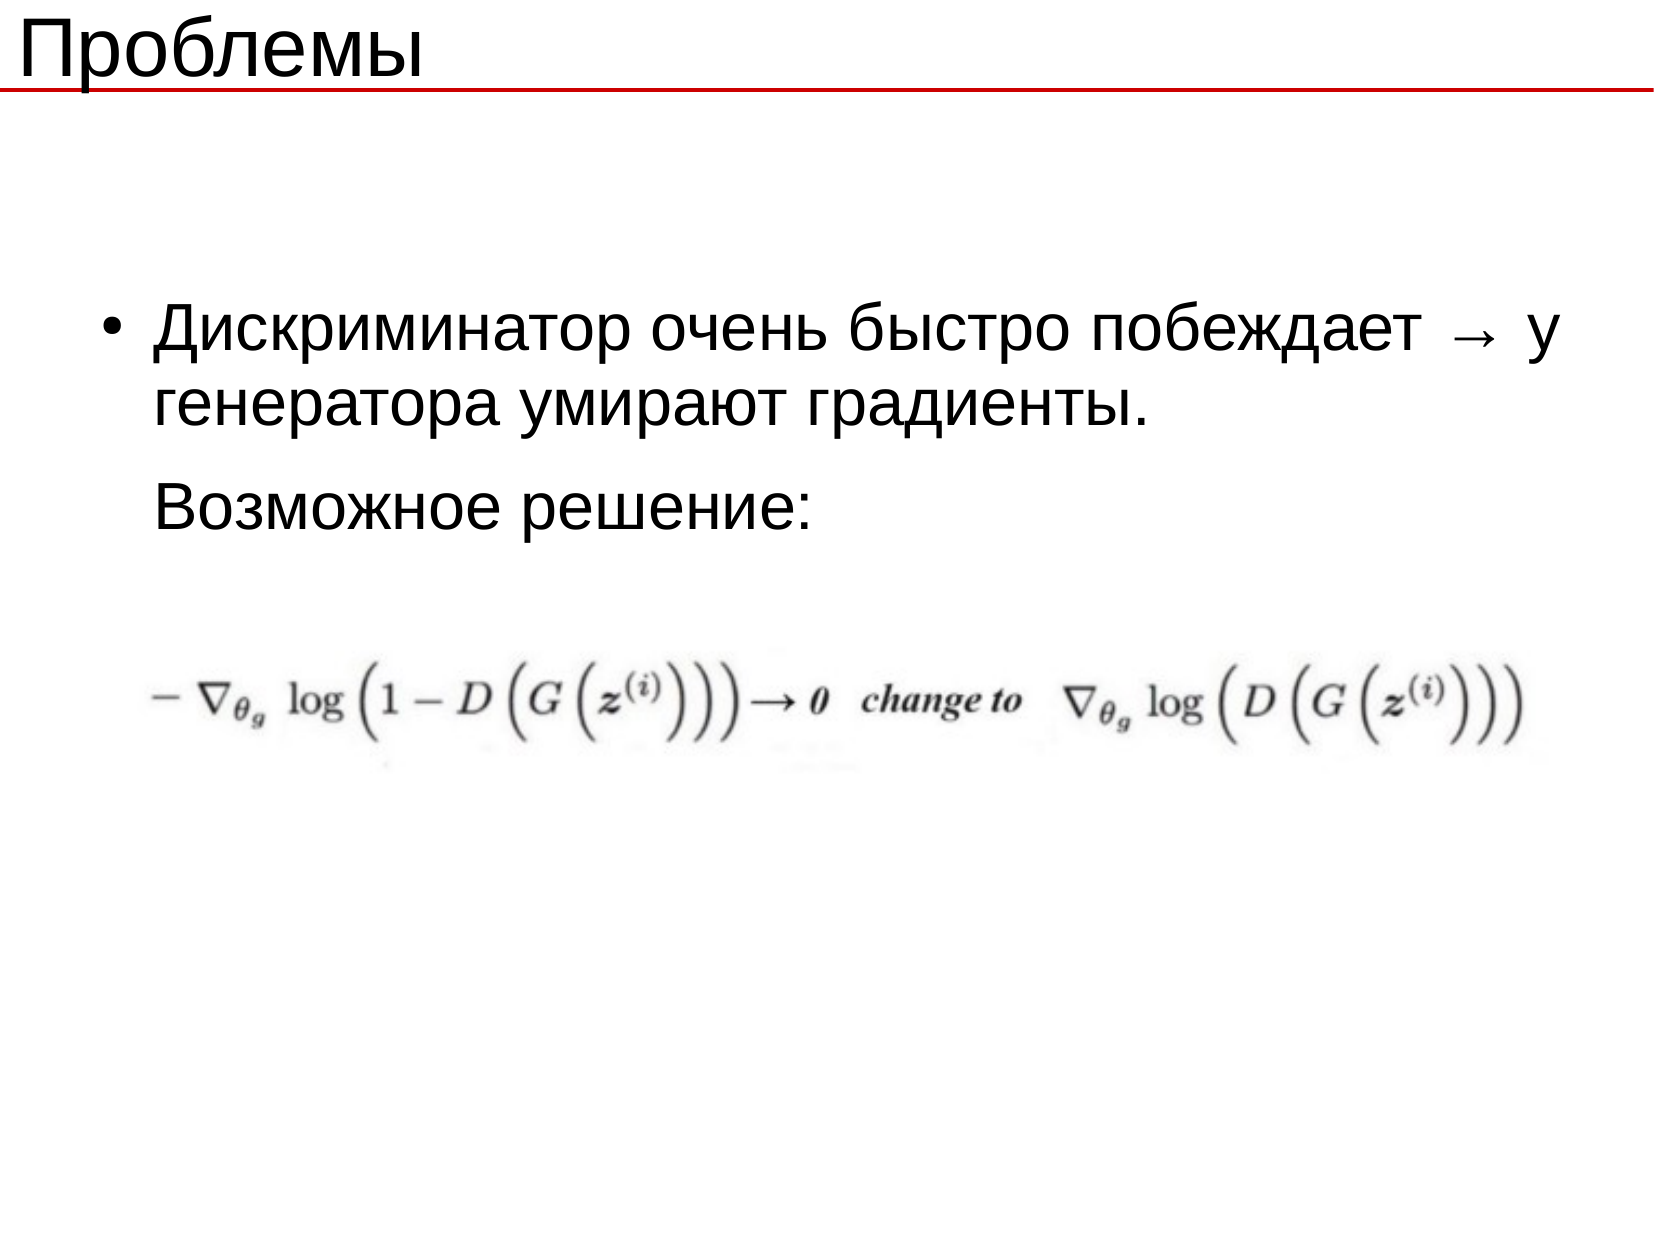

# Проблемы
Дискриминатор очень быстро побеждает → у генератора умирают градиенты.
Возможное решение: